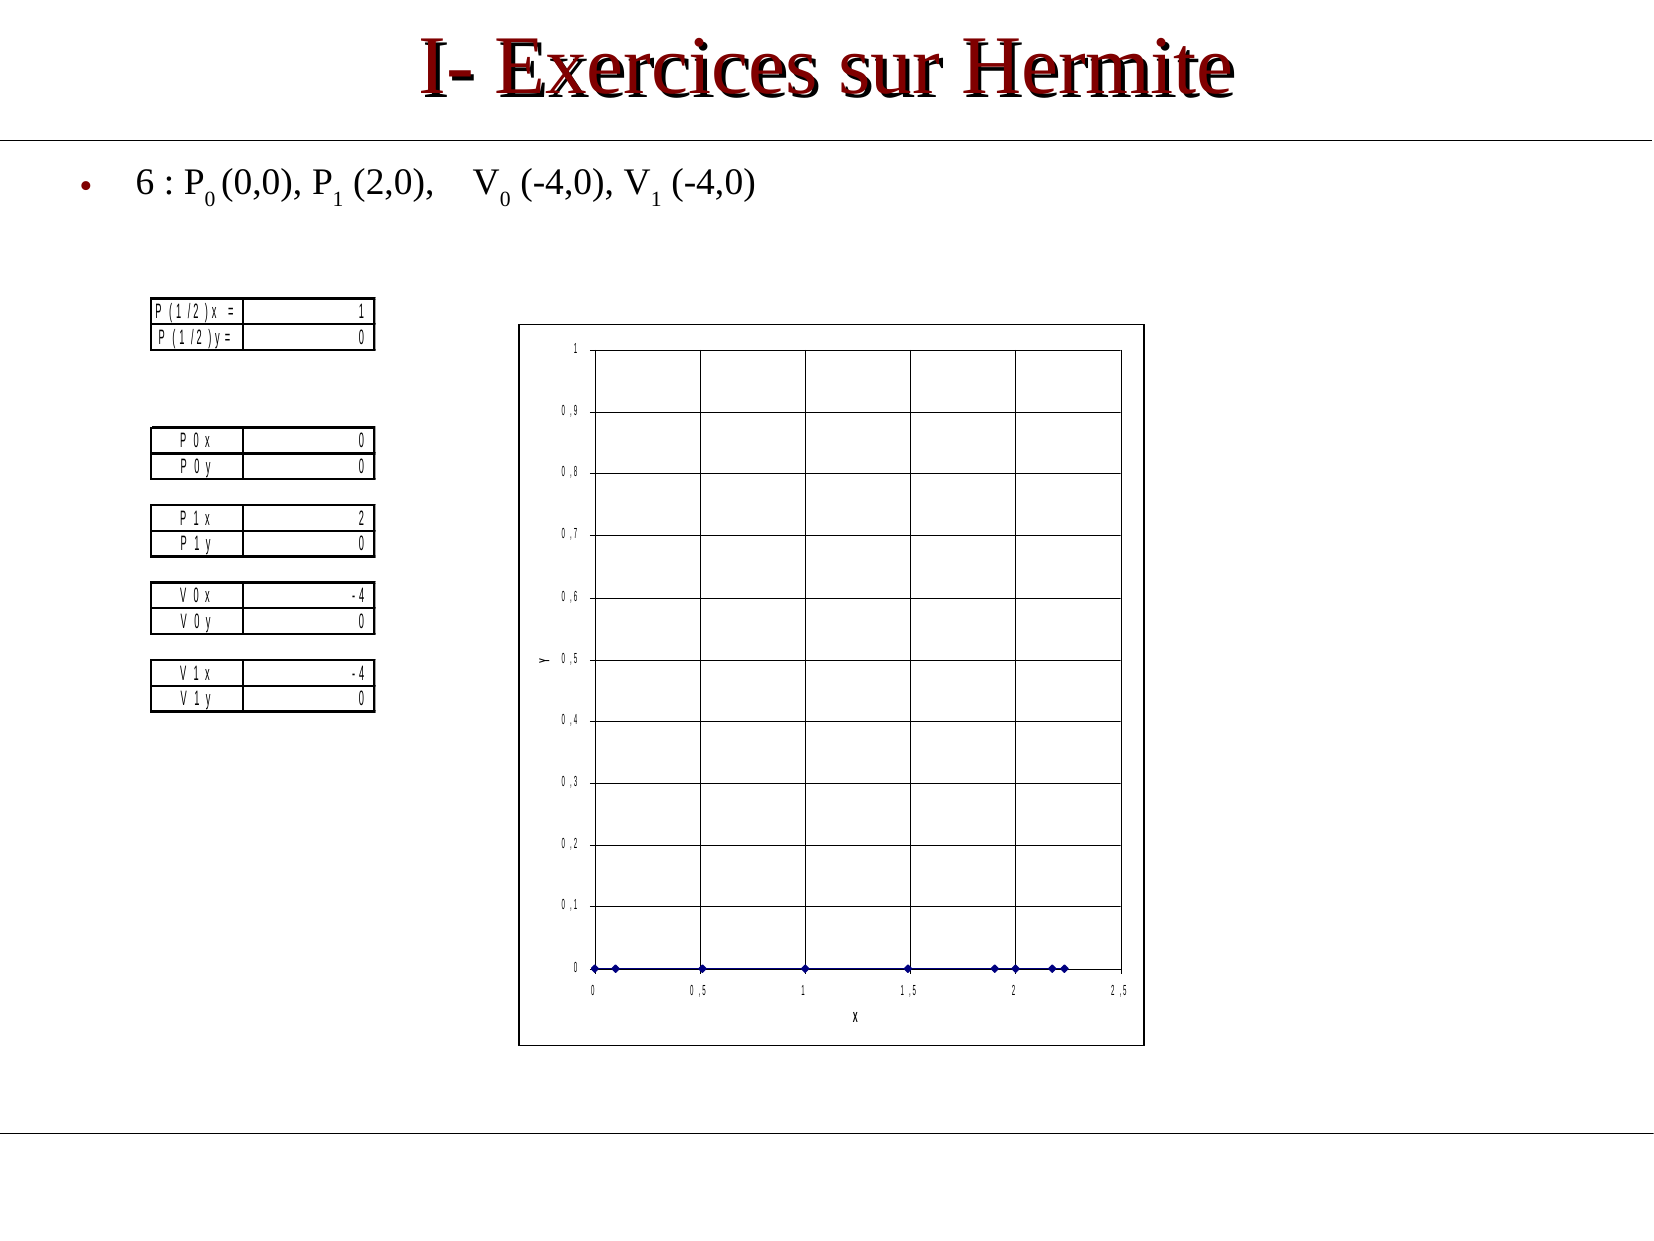

# I- Exercices sur Hermite
6 : P0 (0,0), P1 (2,0), V0 (-4,0), V1 (-4,0)